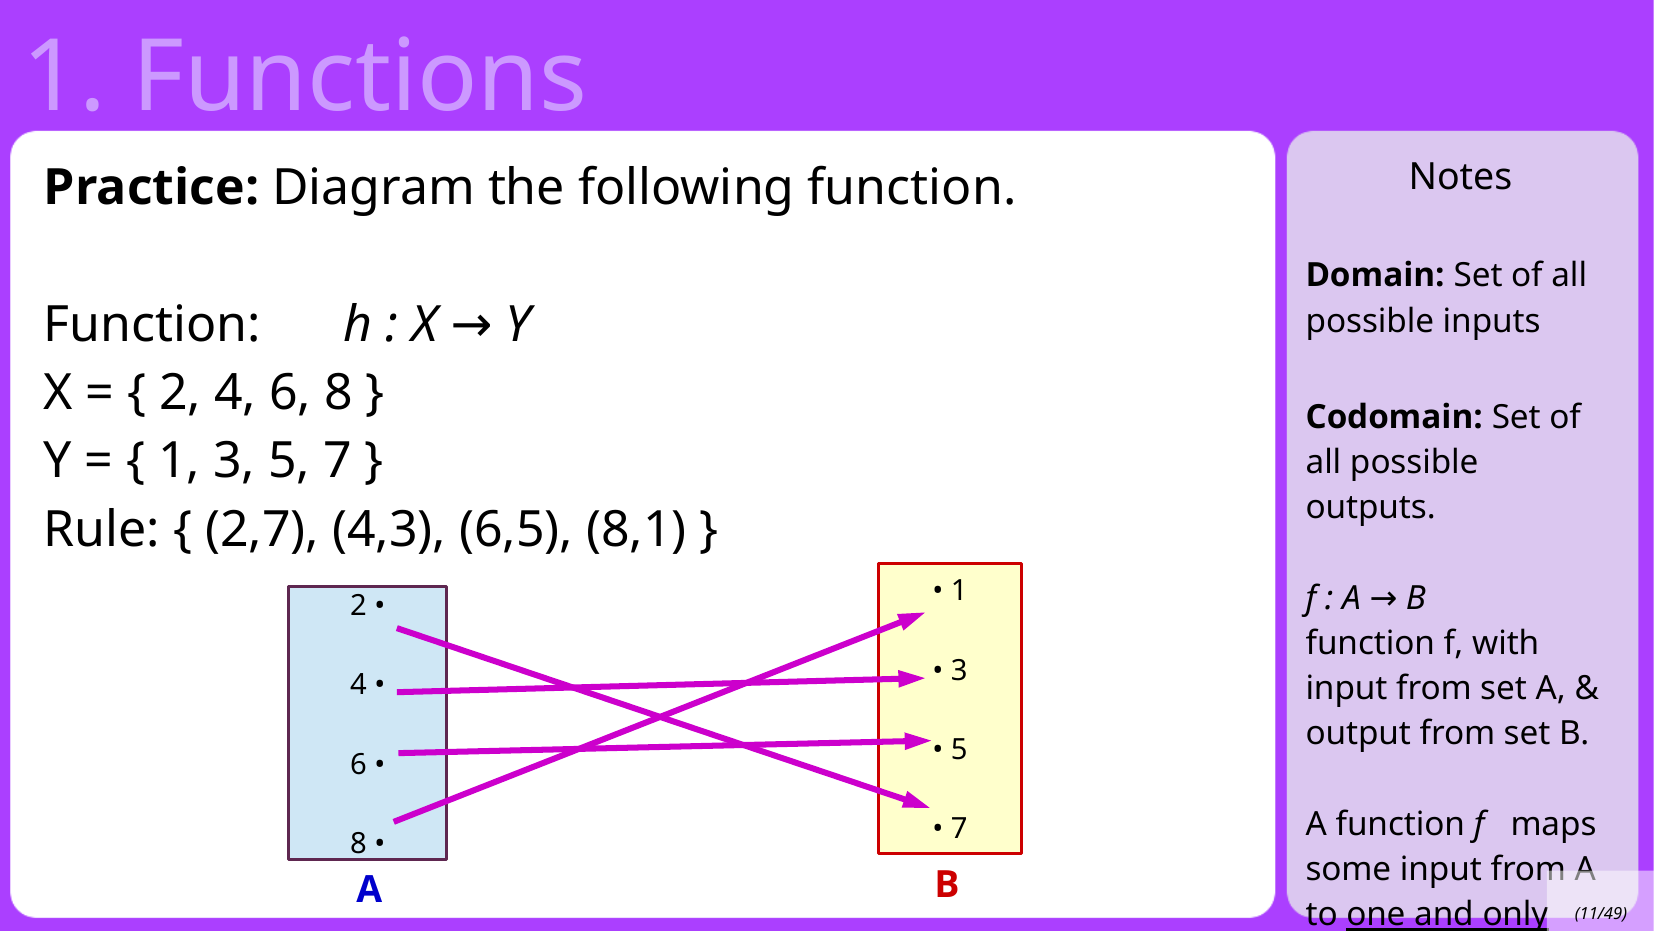

# 1. Functions
Notes
Domain: Set of all possible inputs
Codomain: Set of all possible outputs.
f : A → B
function f, with
input from set A, &
output from set B.
A function f maps some input from A to one and only one output from B.
Practice: Diagram the following function.
Function:		h : X → Y
X = { 2, 4, 6, 8 }
Y = { 1, 3, 5, 7 }
Rule: { (2,7), (4,3), (6,5), (8,1) }
• 1
• 3
• 5
• 7
2 •
4 •
6 •
8 •
B
A